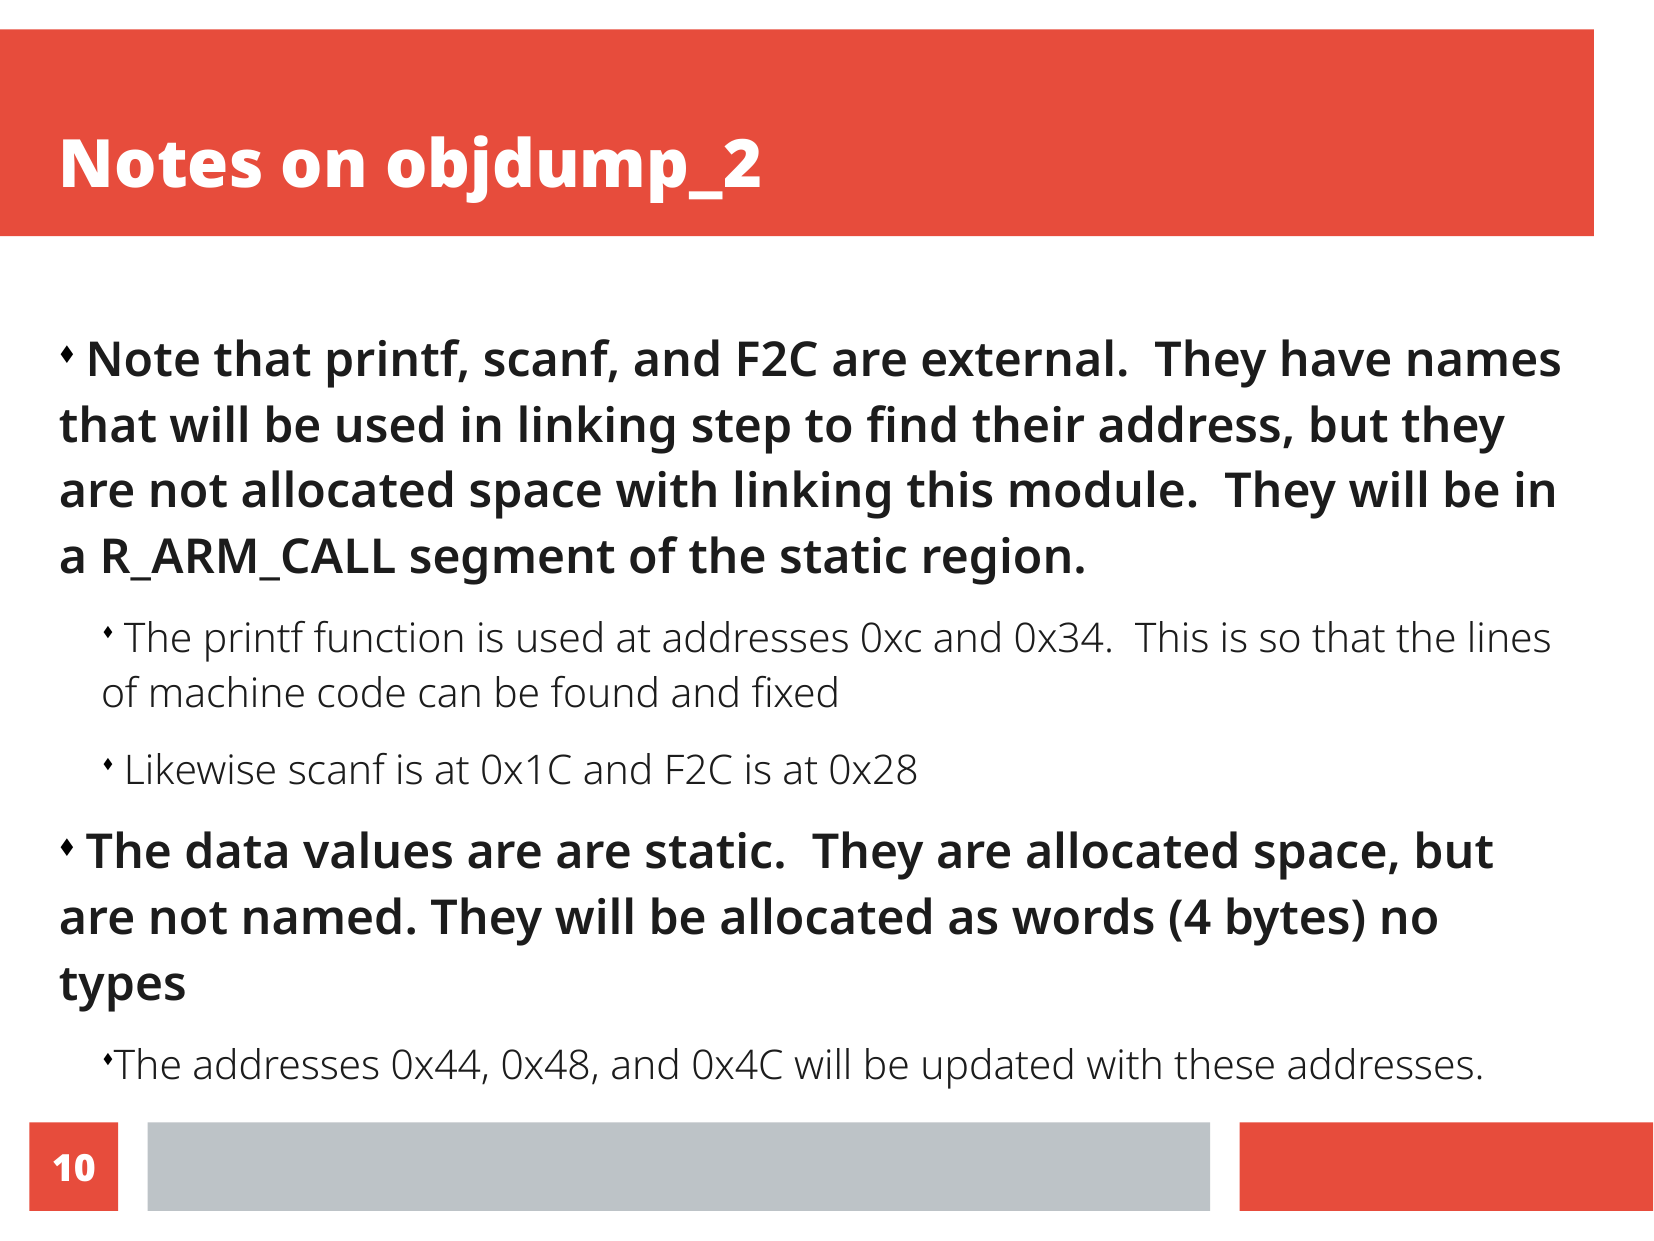

# Notes on objdump_2
 Note that printf, scanf, and F2C are external. They have names that will be used in linking step to find their address, but they are not allocated space with linking this module. They will be in a R_ARM_CALL segment of the static region.
 The printf function is used at addresses 0xc and 0x34. This is so that the lines of machine code can be found and fixed
 Likewise scanf is at 0x1C and F2C is at 0x28
 The data values are are static. They are allocated space, but are not named. They will be allocated as words (4 bytes) no types
The addresses 0x44, 0x48, and 0x4C will be updated with these addresses.
10